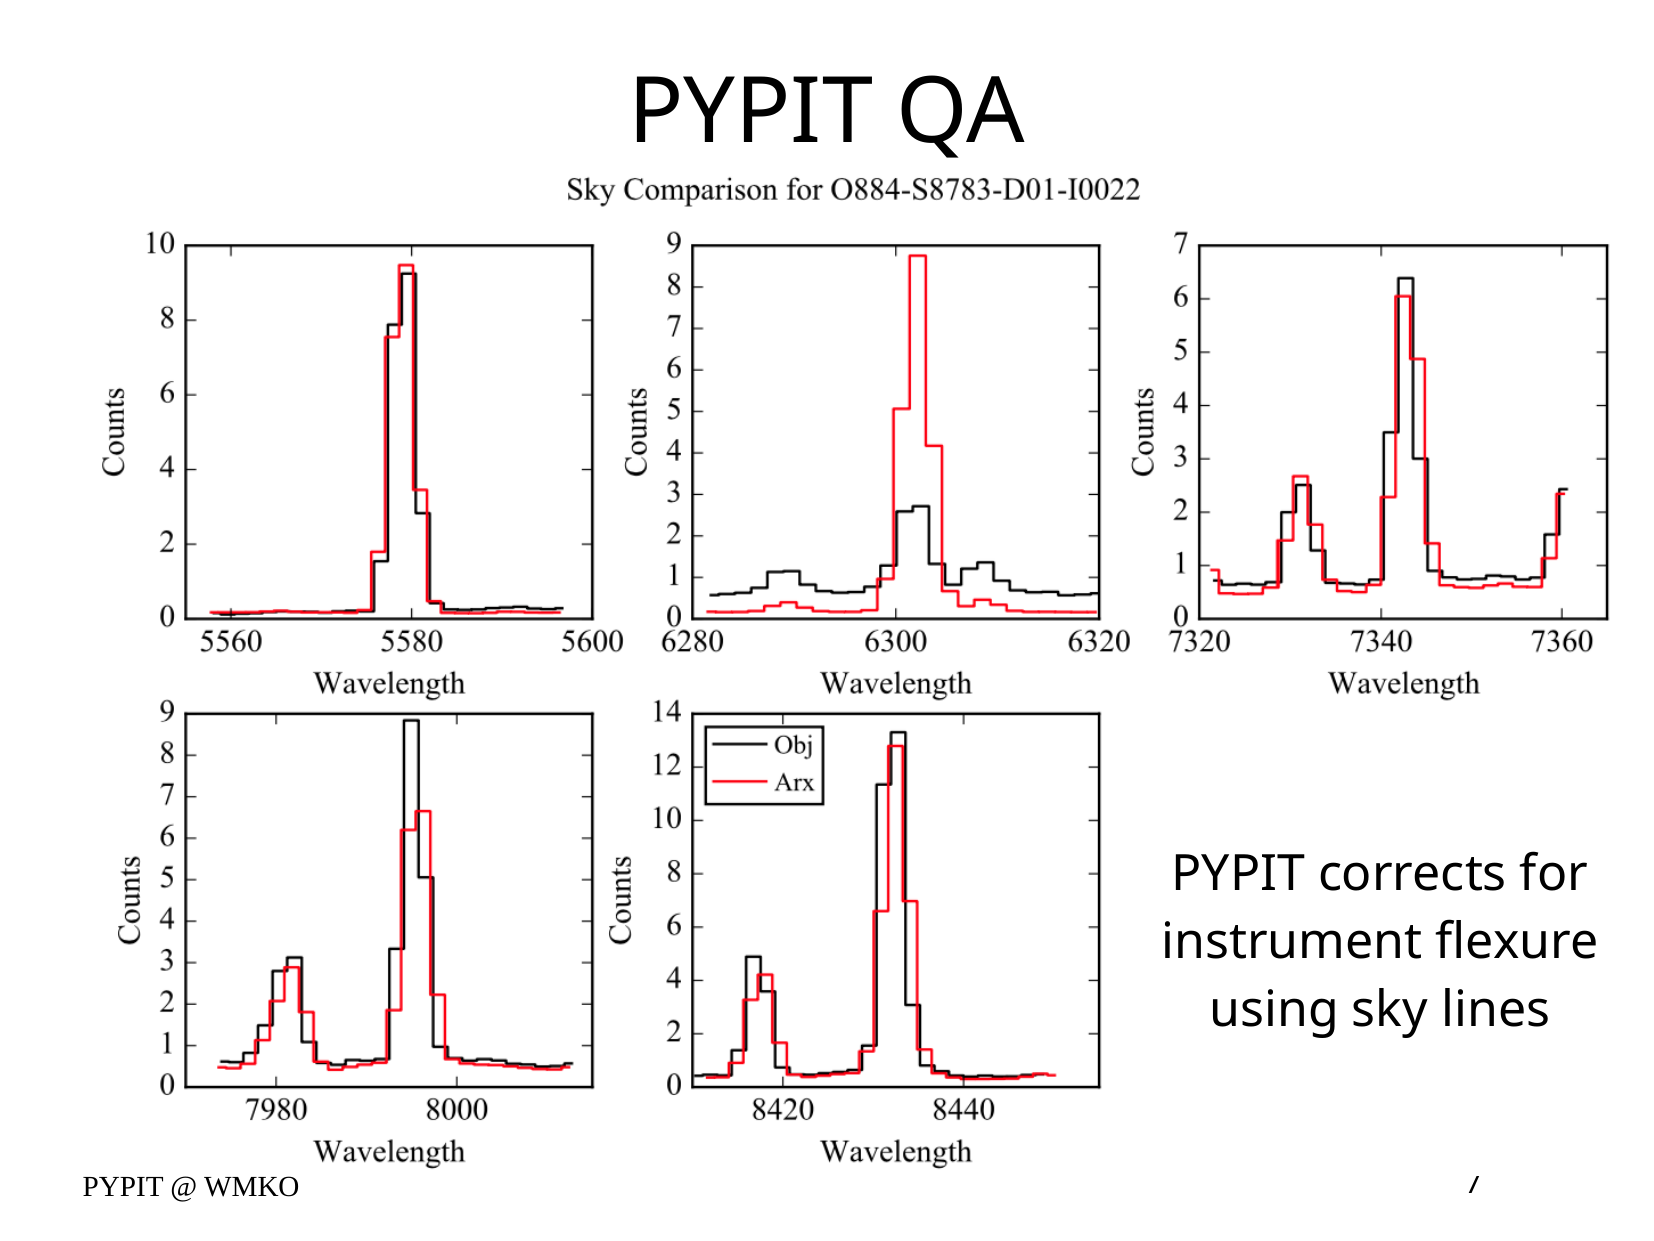

# PYPIT QA
PYPIT corrects for instrument flexure using sky lines